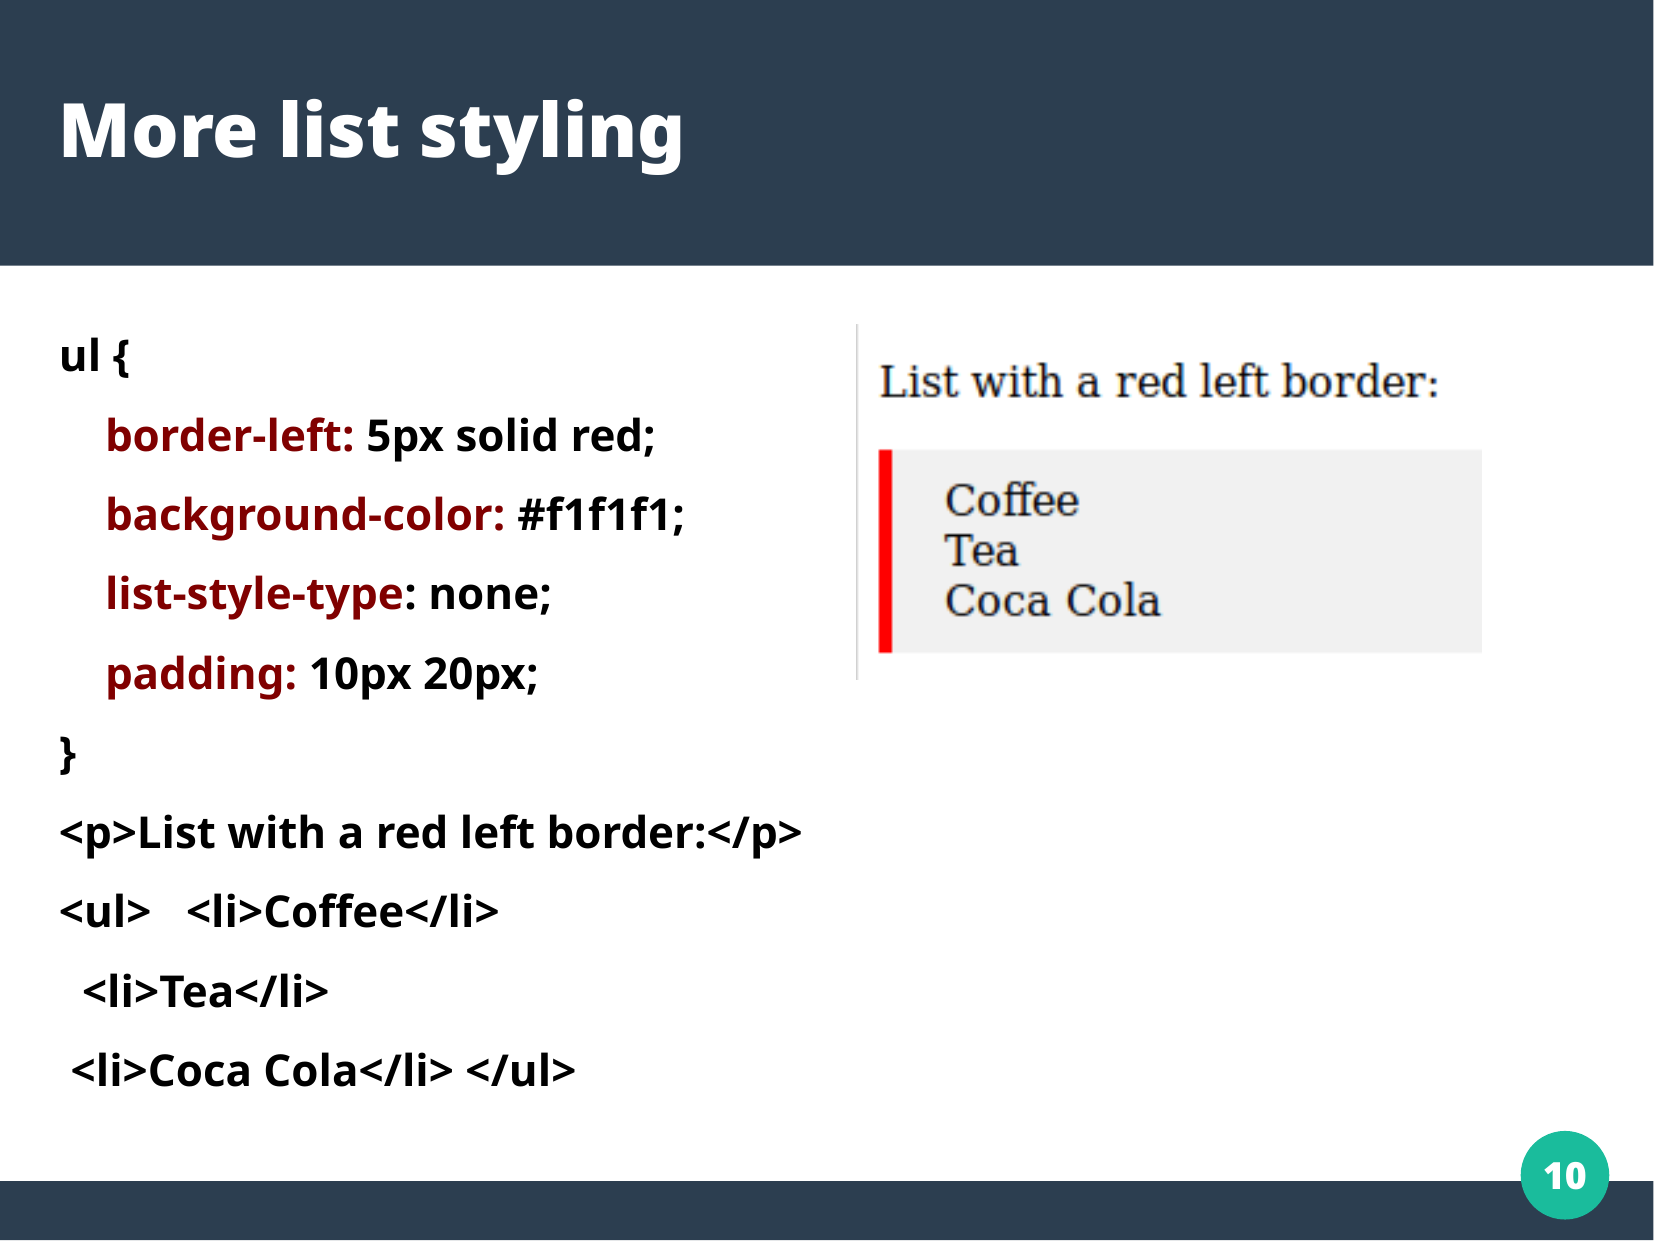

# More list styling
ul {
 border-left: 5px solid red;
 background-color: #f1f1f1;
 list-style-type: none;
 padding: 10px 20px;
}
<p>List with a red left border:</p>
<ul> <li>Coffee</li>
 <li>Tea</li>
 <li>Coca Cola</li> </ul>
10